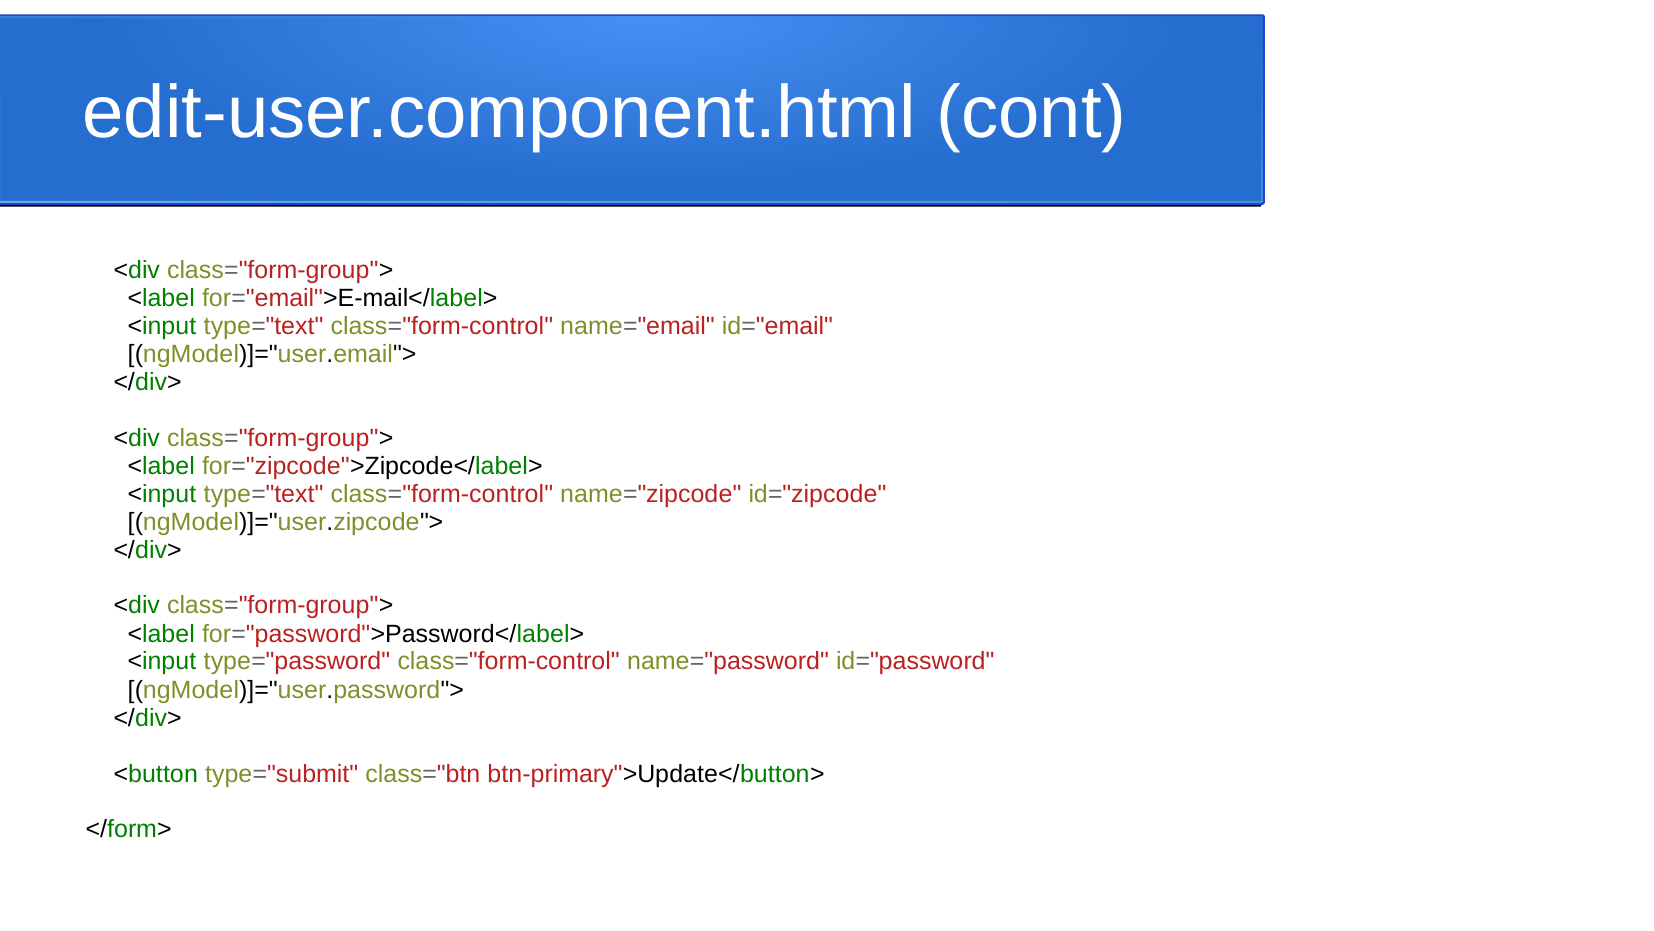

# edit-user.component.html (cont)
 <div class="form-group">
 <label for="email">E-mail</label>
 <input type="text" class="form-control" name="email" id="email"
 [(ngModel)]="user.email">
 </div>
 <div class="form-group">
 <label for="zipcode">Zipcode</label>
 <input type="text" class="form-control" name="zipcode" id="zipcode"
 [(ngModel)]="user.zipcode">
 </div>
 <div class="form-group">
 <label for="password">Password</label>
 <input type="password" class="form-control" name="password" id="password"
 [(ngModel)]="user.password">
 </div>
 <button type="submit" class="btn btn-primary">Update</button>
</form>